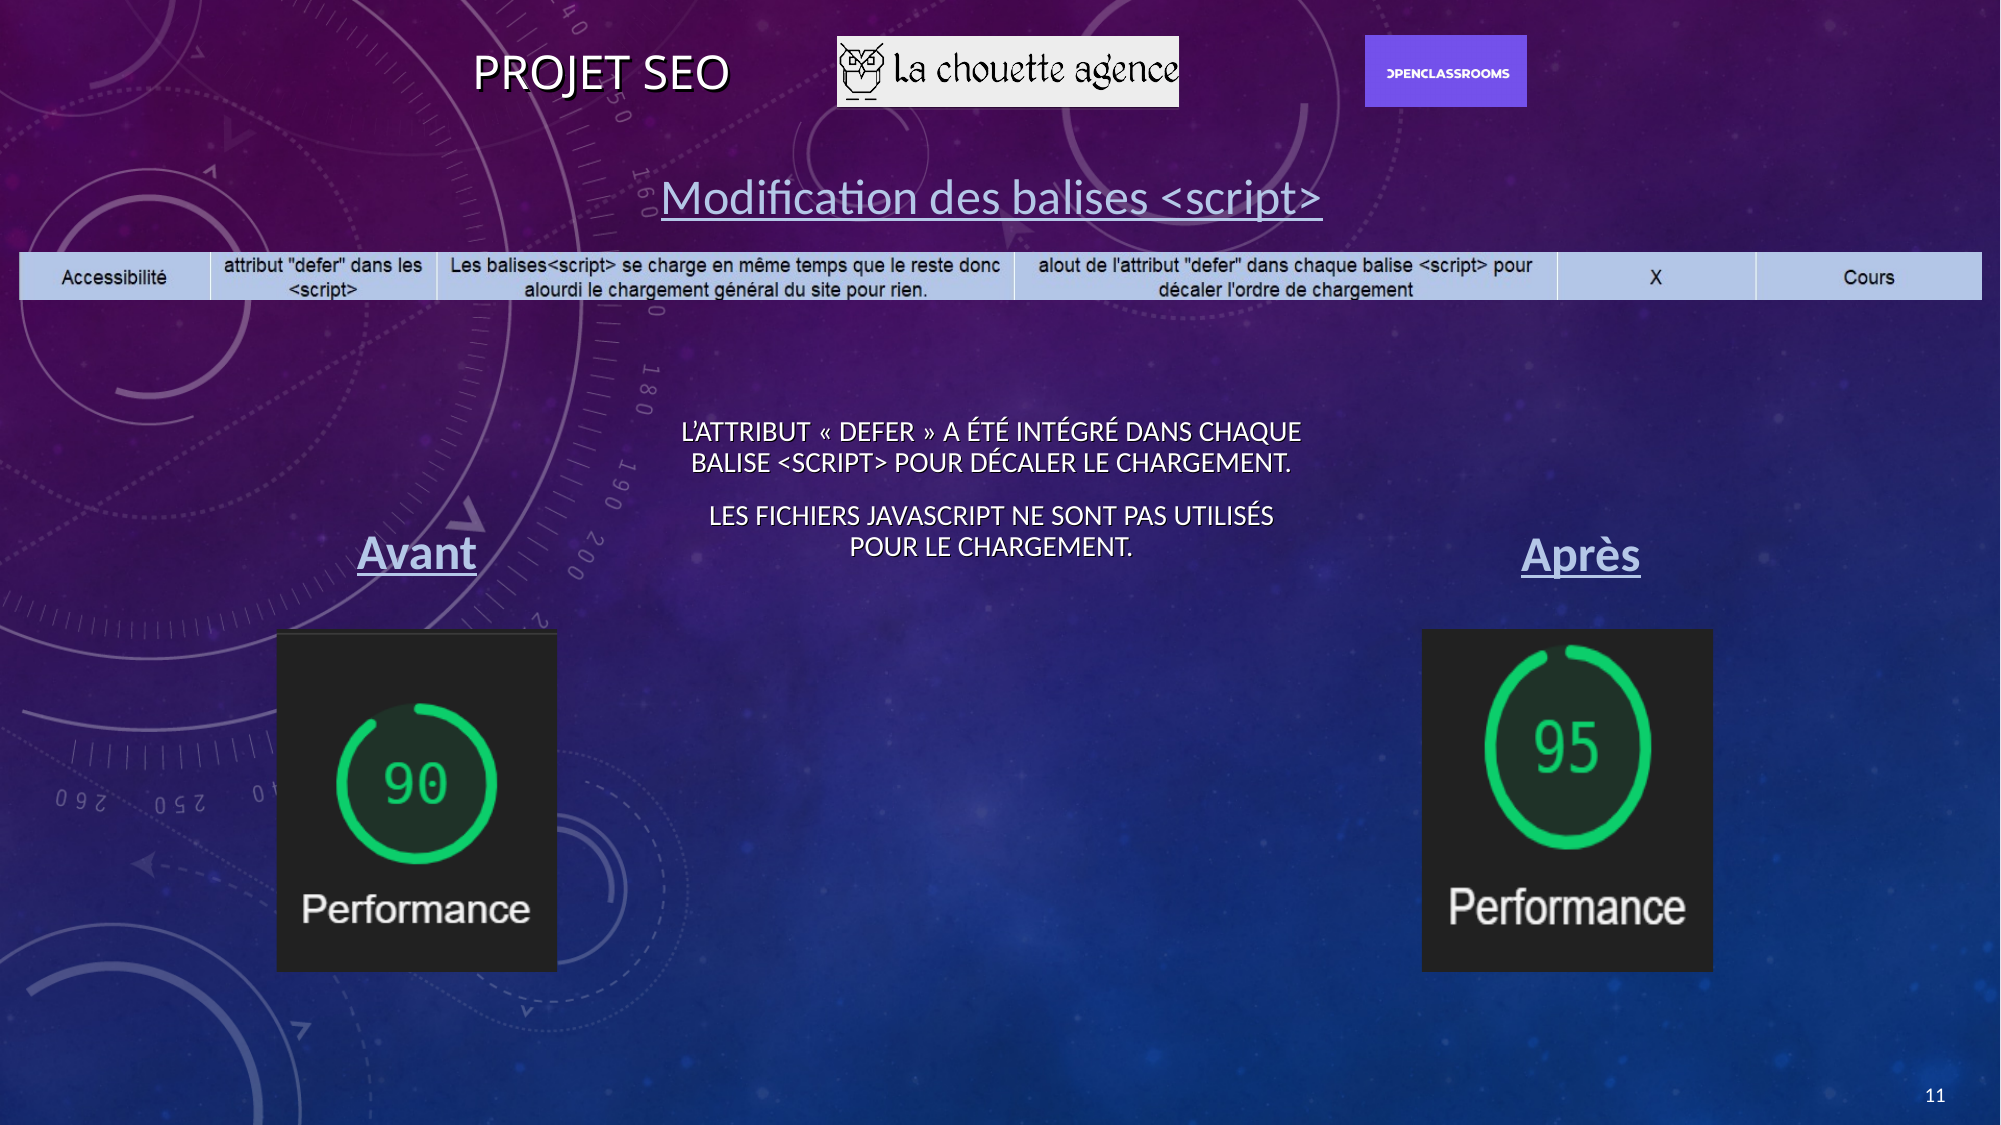

# Projet SEO					 avec
Modification des balises <script>
L’attribut « defer » a été intégré dans chaque balise <script> pour décaler le chargement.
Les fichiers Javascript ne sont pas utilisés pour le chargement.
Avant
Après